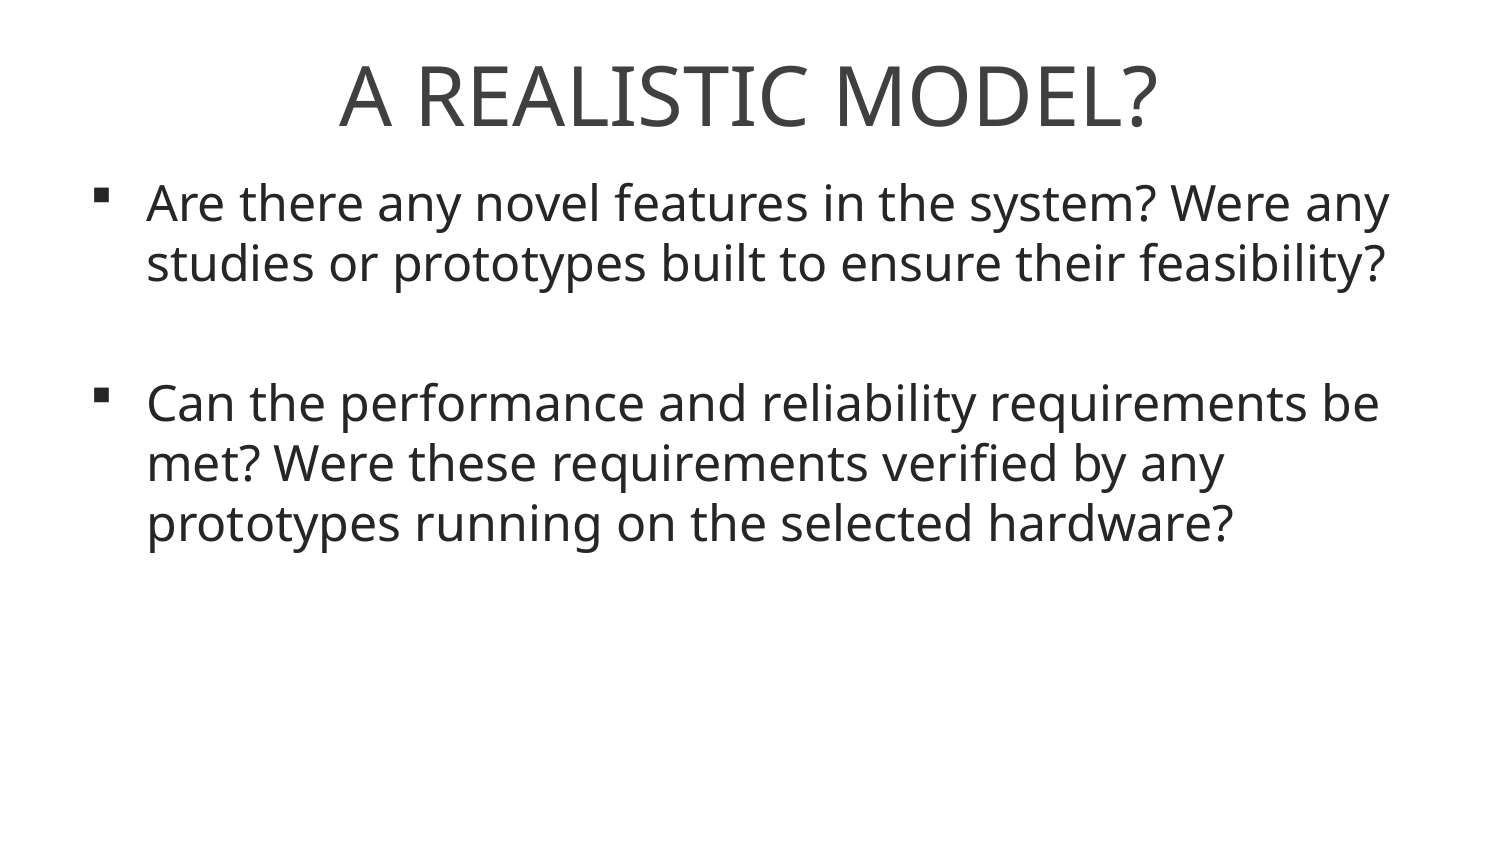

# A realistic model?
Are there any novel features in the system? Were any studies or prototypes built to ensure their feasibility?
Can the performance and reliability requirements be met? Were these requirements verified by any prototypes running on the selected hardware?